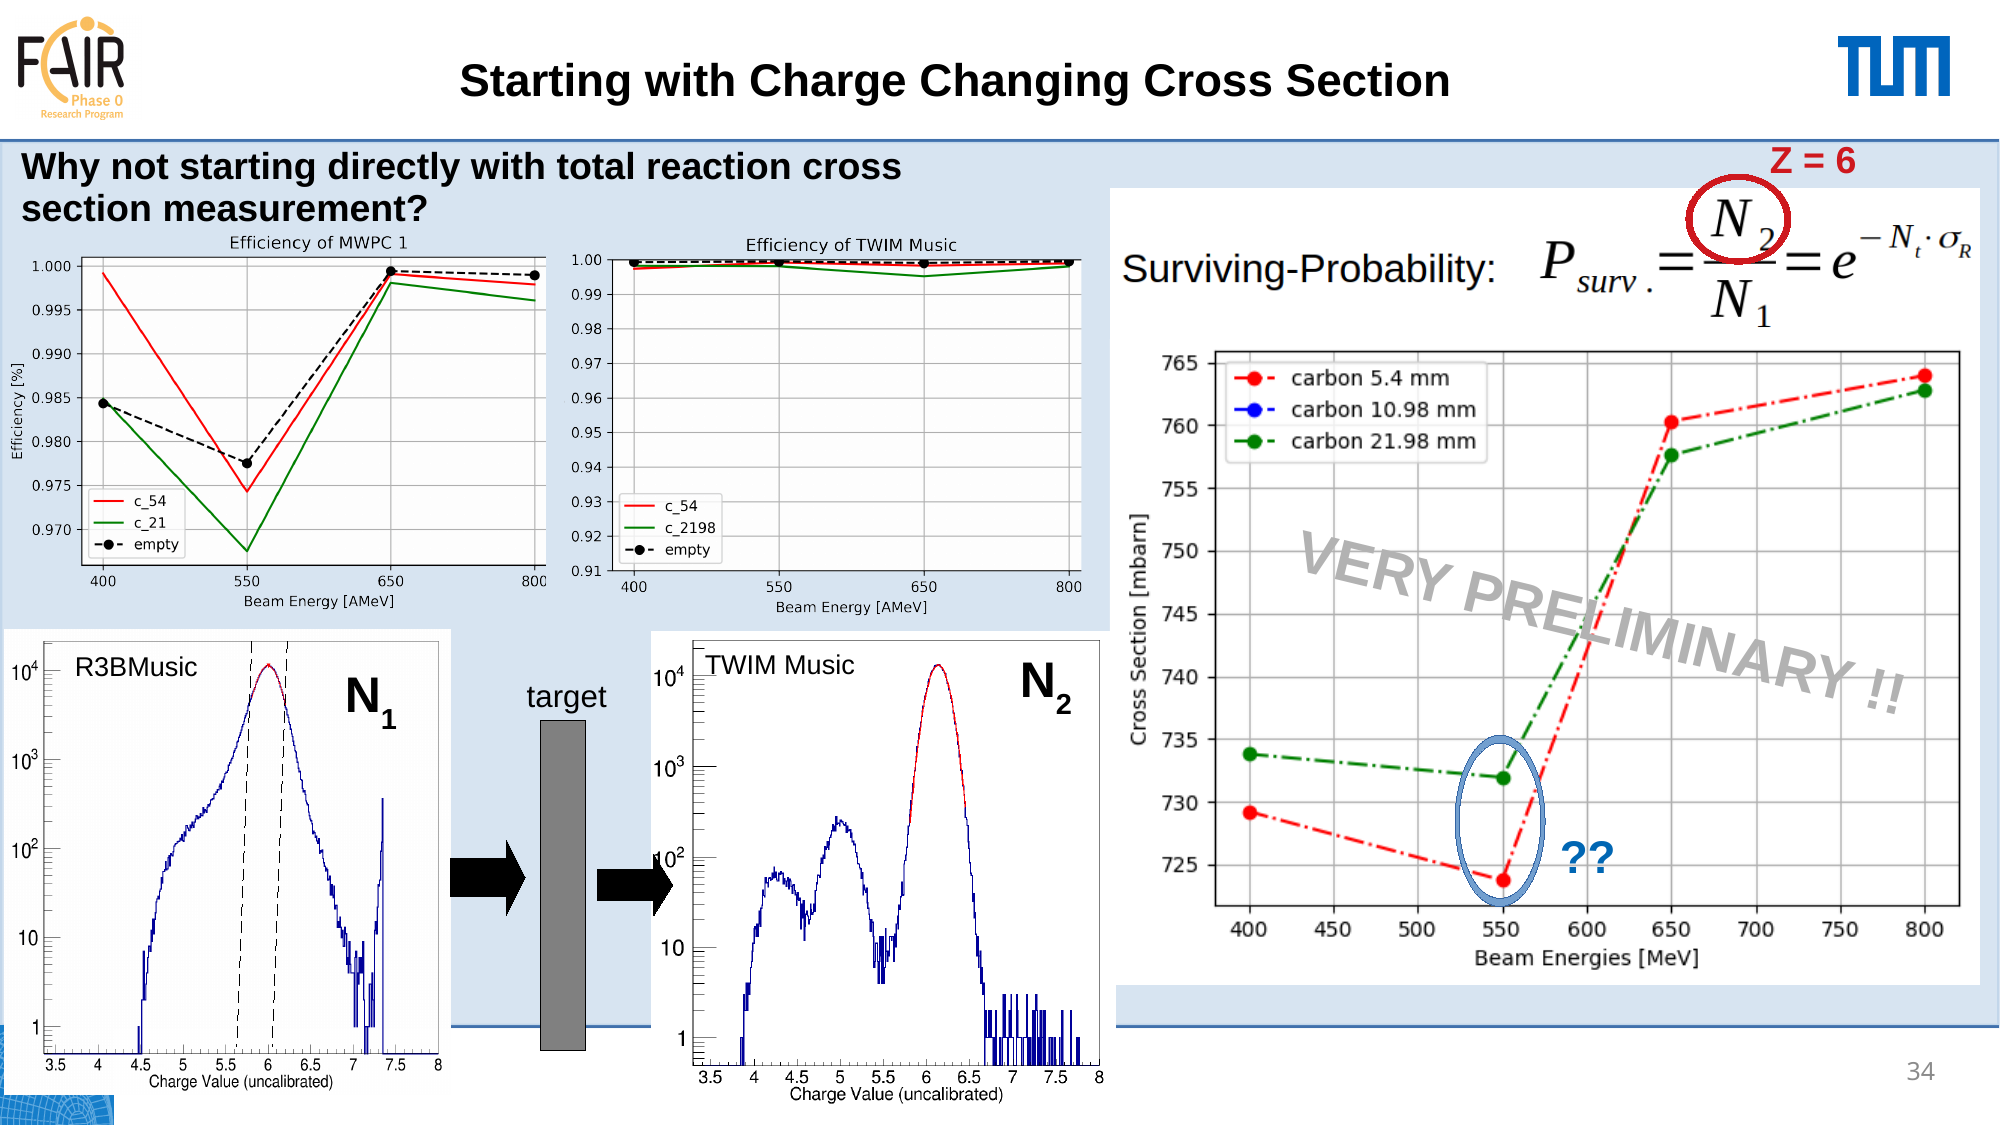

Starting with Charge Changing Cross Section
Z = 6
Why not starting directly with total reaction cross section measurement?
VERY PRELIMINARY !!
TWIM Music
R3BMusic
N2
N1
target
??
34